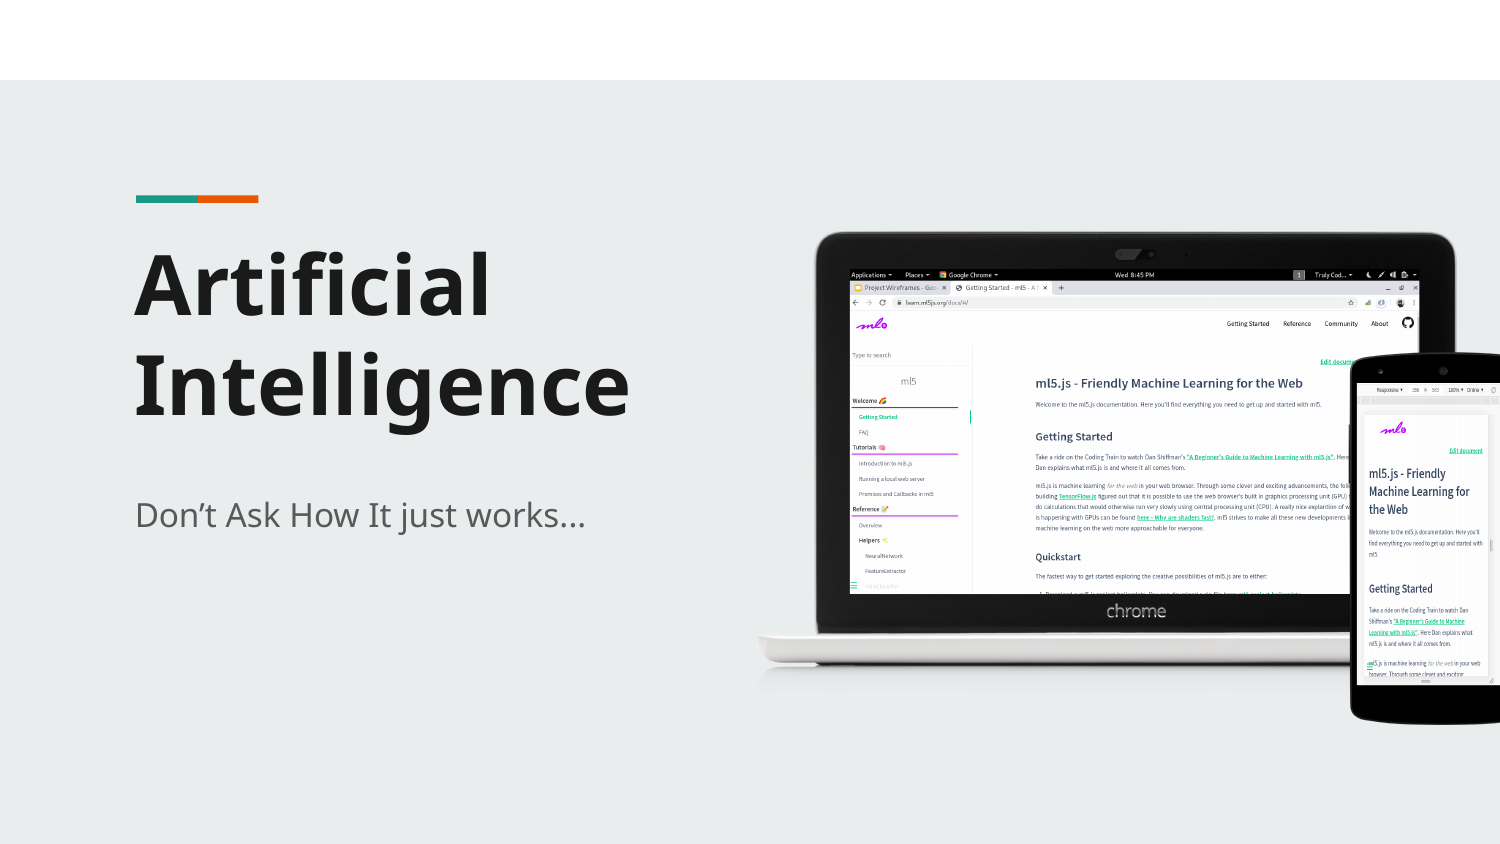

# Artificial Intelligence
Don’t Ask How It just works...